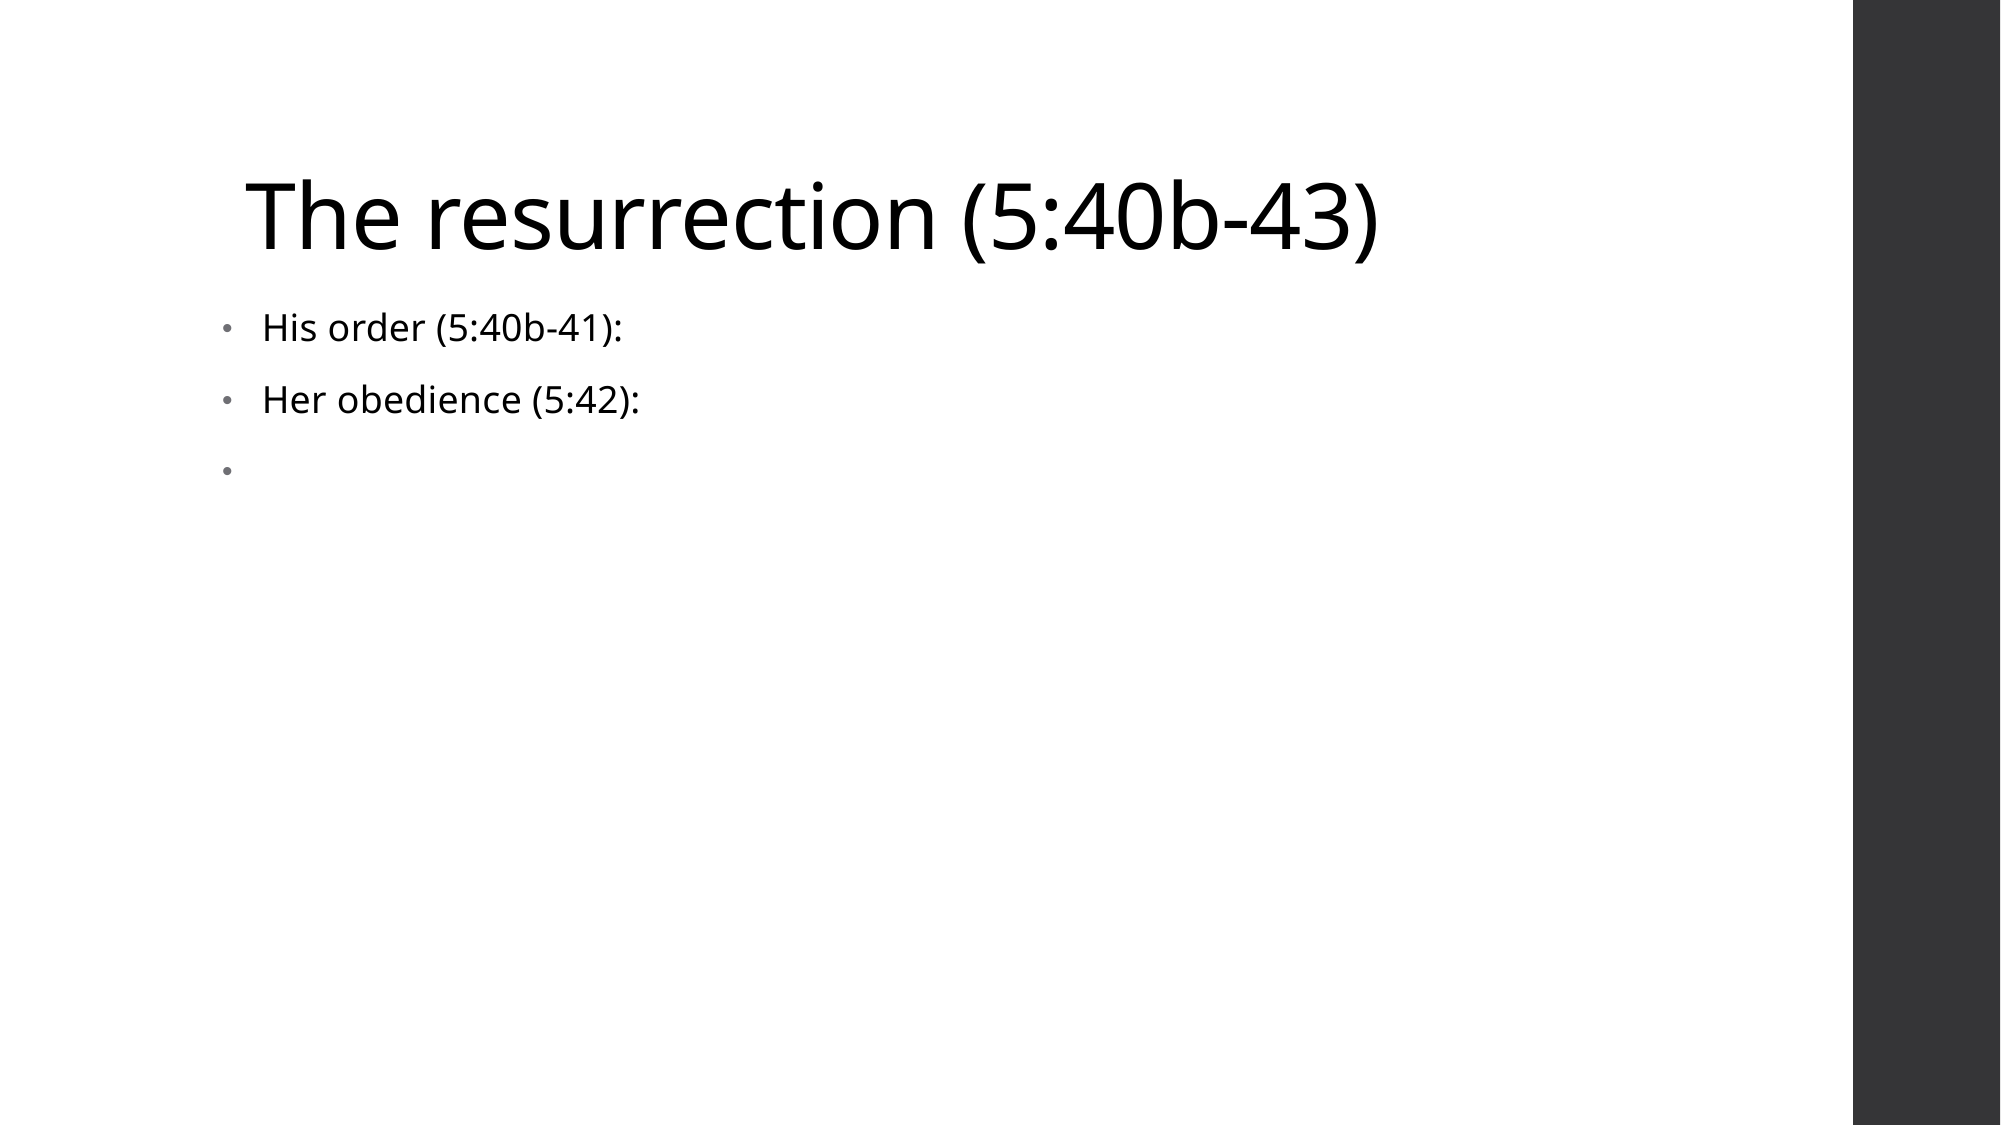

# The resurrection (5:40b-43)
 His order (5:40b-41):
 Her obedience (5:42):